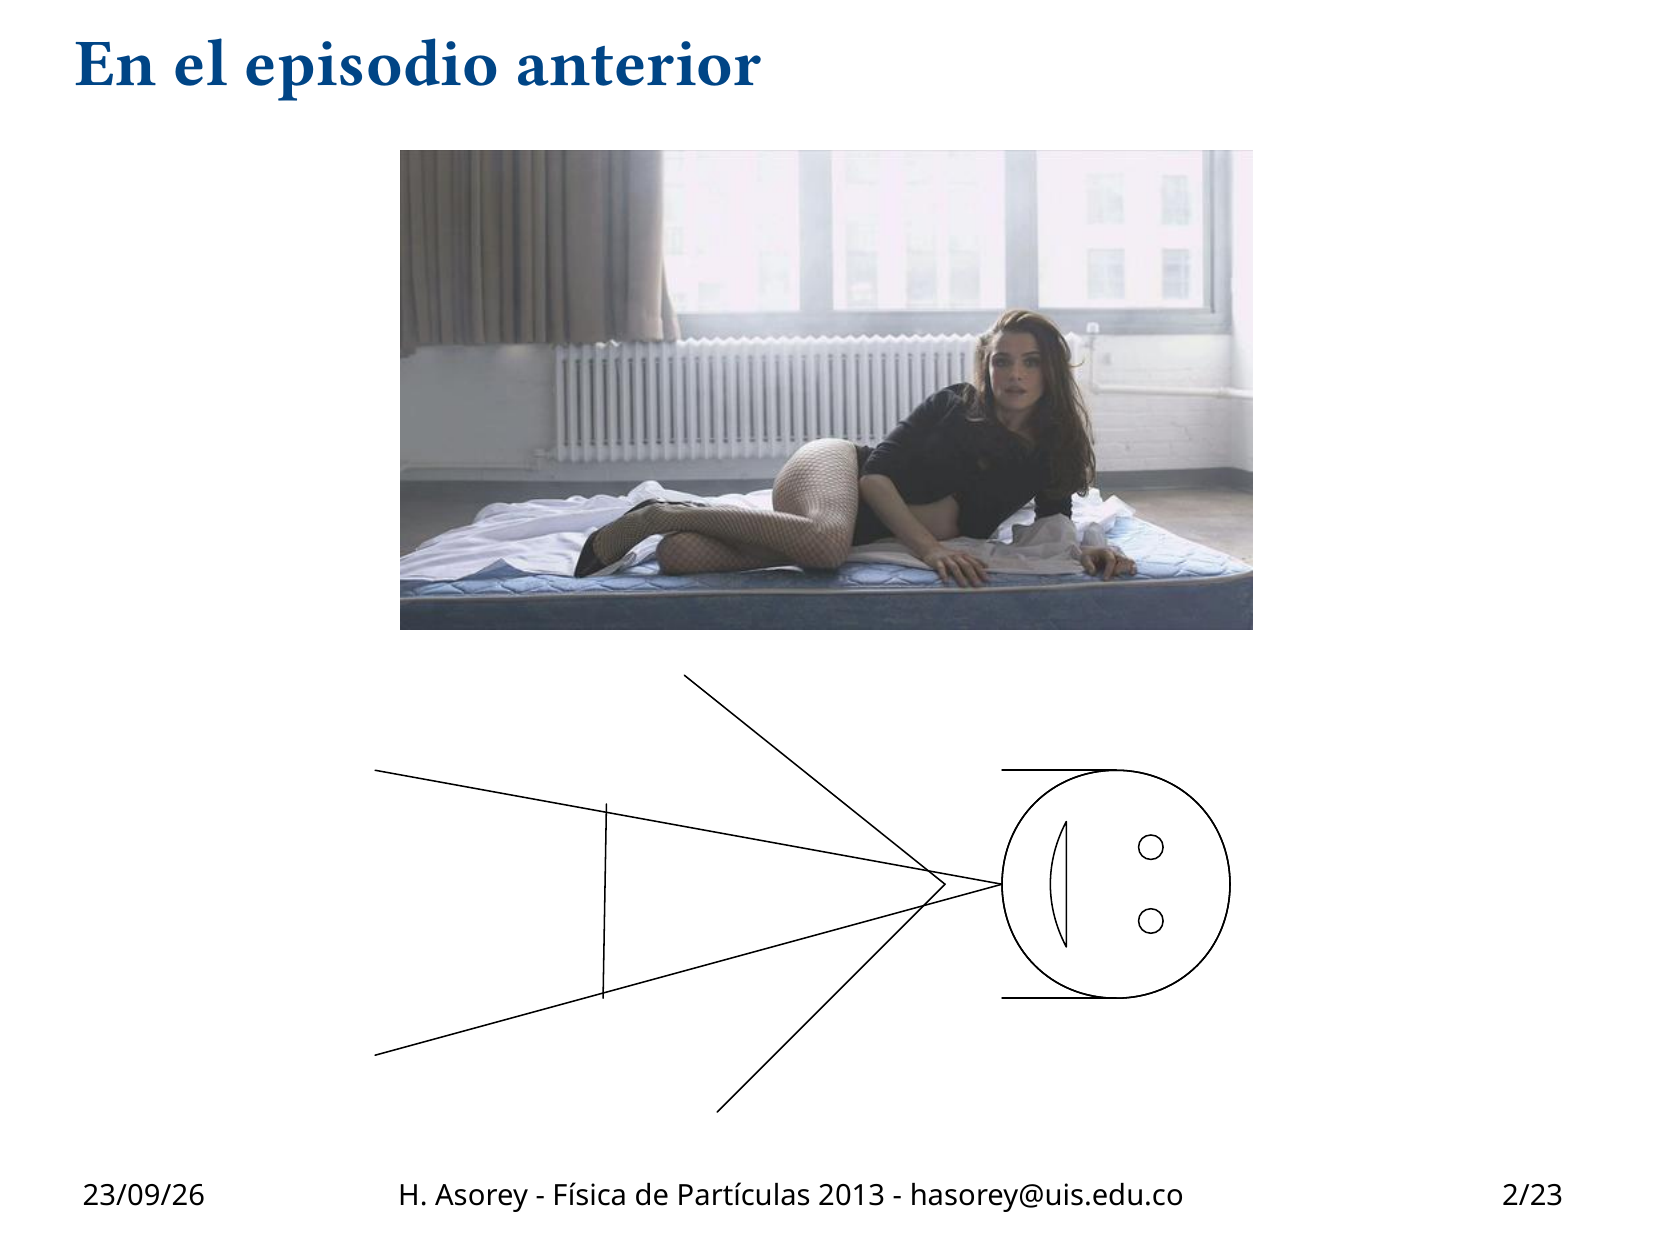

# En el episodio anterior
H. Asorey - Física de Partículas 2013 - hasorey@uis.edu.co
2